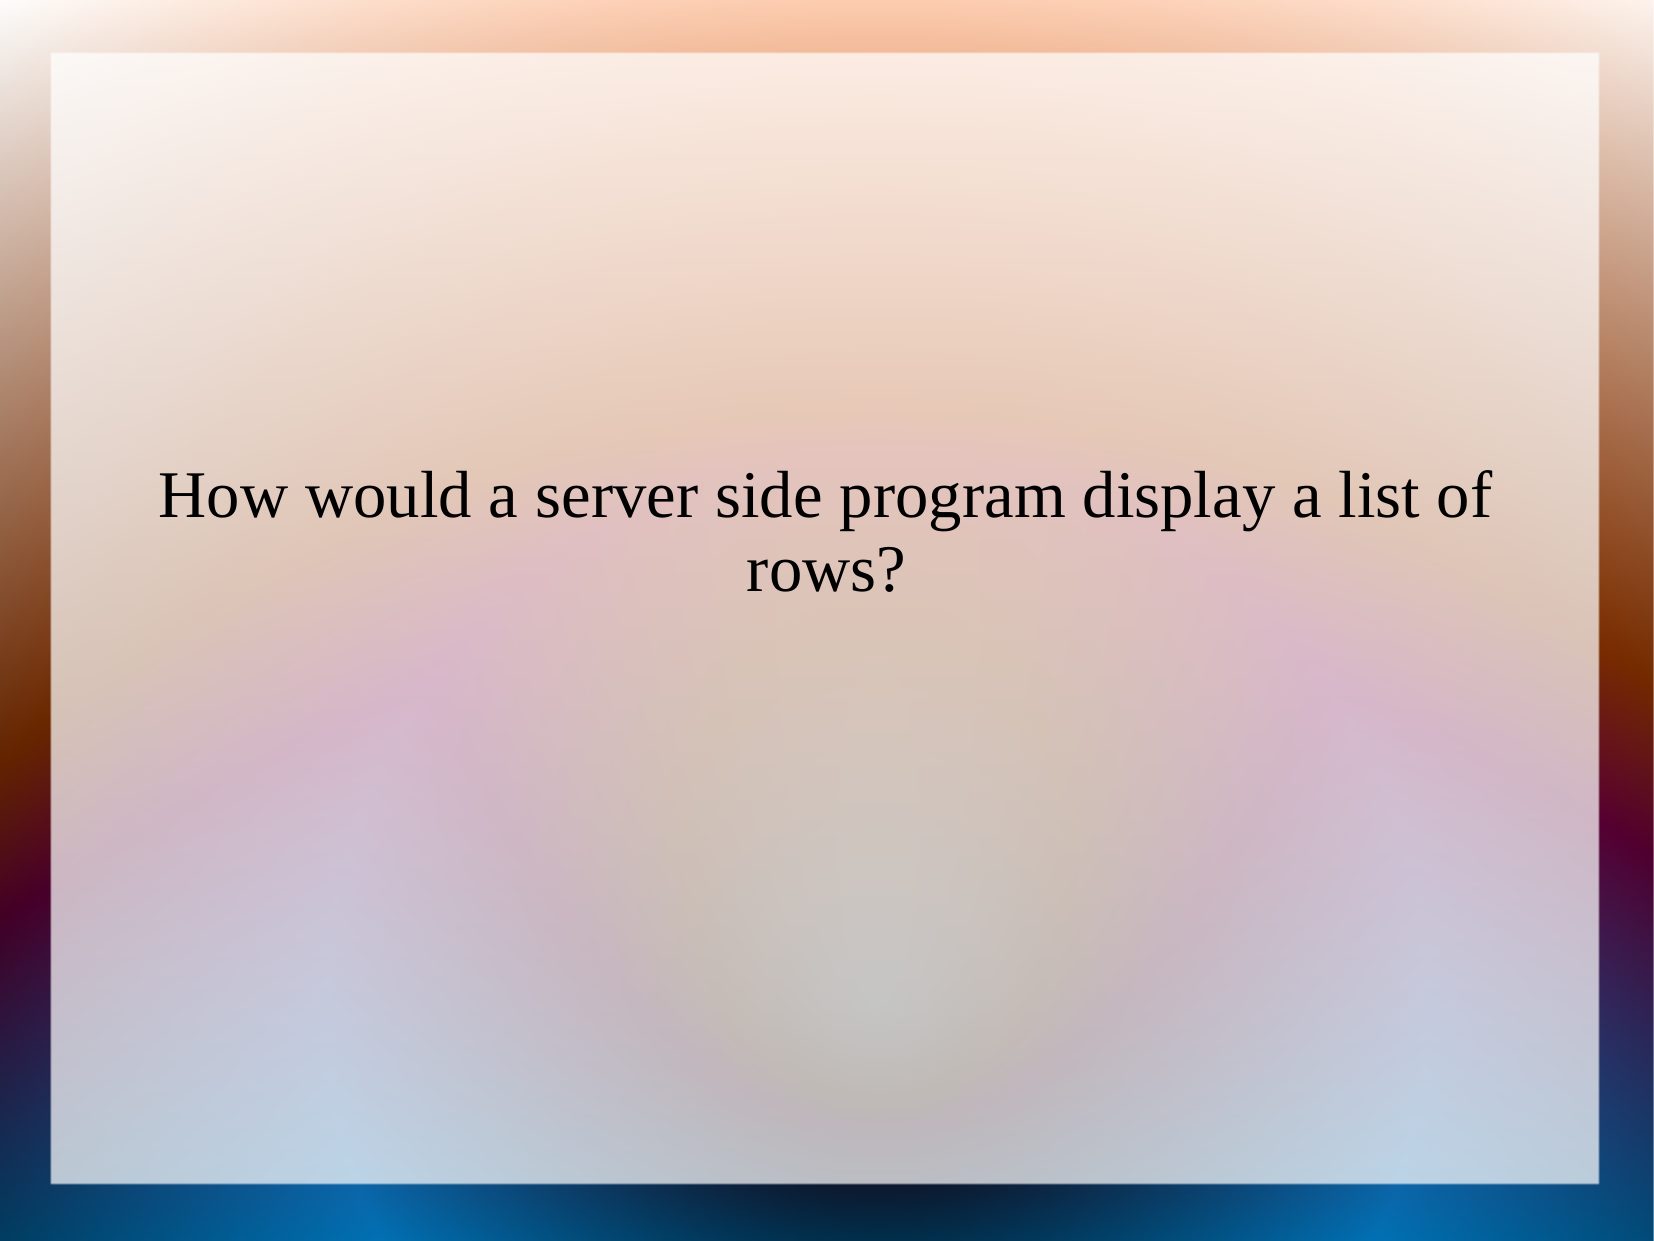

# How would a server side program display a list of rows?